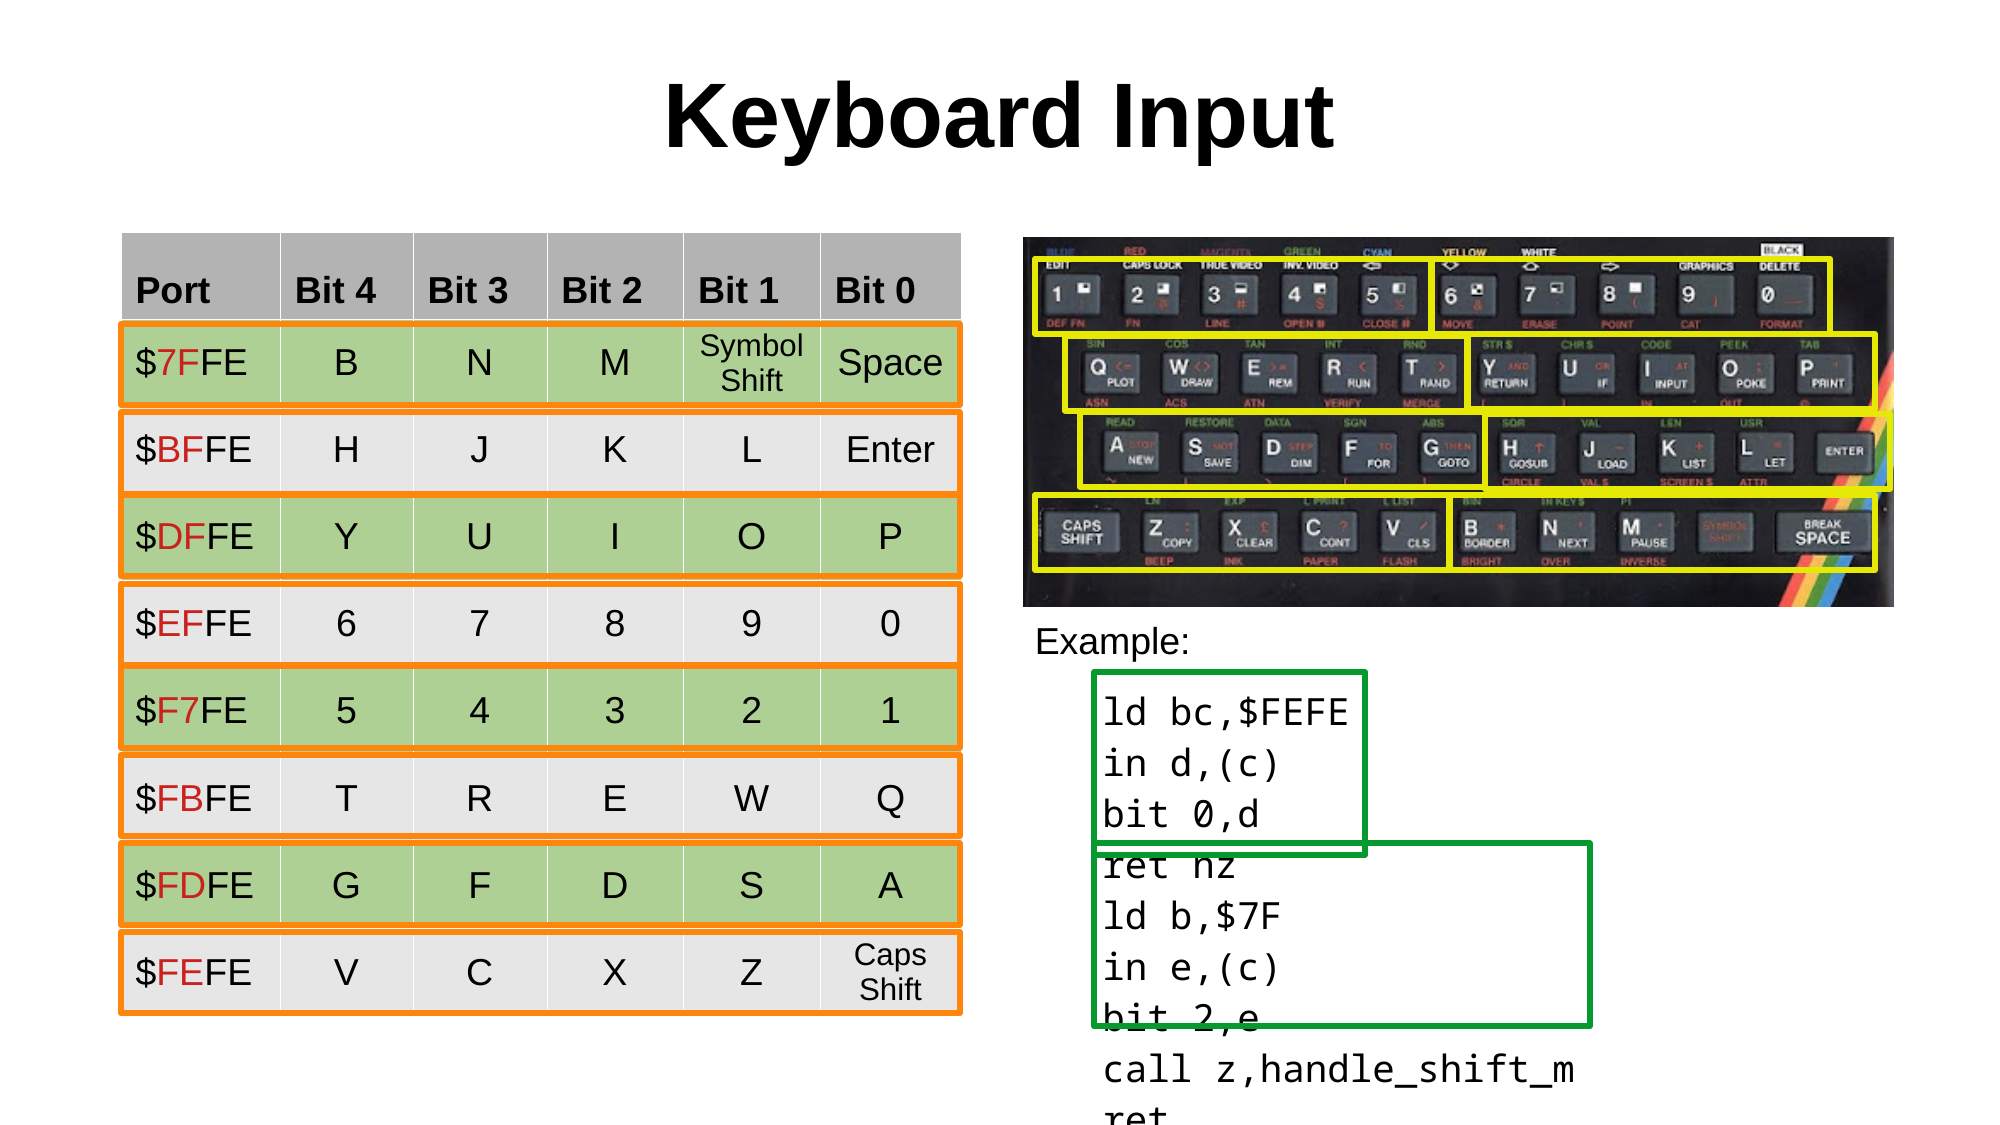

# Keyboard Input
| Port | Bit 4 | Bit 3 | Bit 2 | Bit 1 | Bit 0 |
| --- | --- | --- | --- | --- | --- |
| $7FFE | B | N | M | Symbol Shift | Space |
| $BFFE | H | J | K | L | Enter |
| $DFFE | Y | U | I | O | P |
| $EFFE | 6 | 7 | 8 | 9 | 0 |
| $F7FE | 5 | 4 | 3 | 2 | 1 |
| $FBFE | T | R | E | W | Q |
| $FDFE | G | F | D | S | A |
| $FEFE | V | C | X | Z | Caps Shift |
Example:
 ld bc,$FEFE
 in d,(c)
 bit 0,d
 ret nz
 ld b,$7F
 in e,(c)
 bit 2,e
 call z,handle_shift_m
 ret